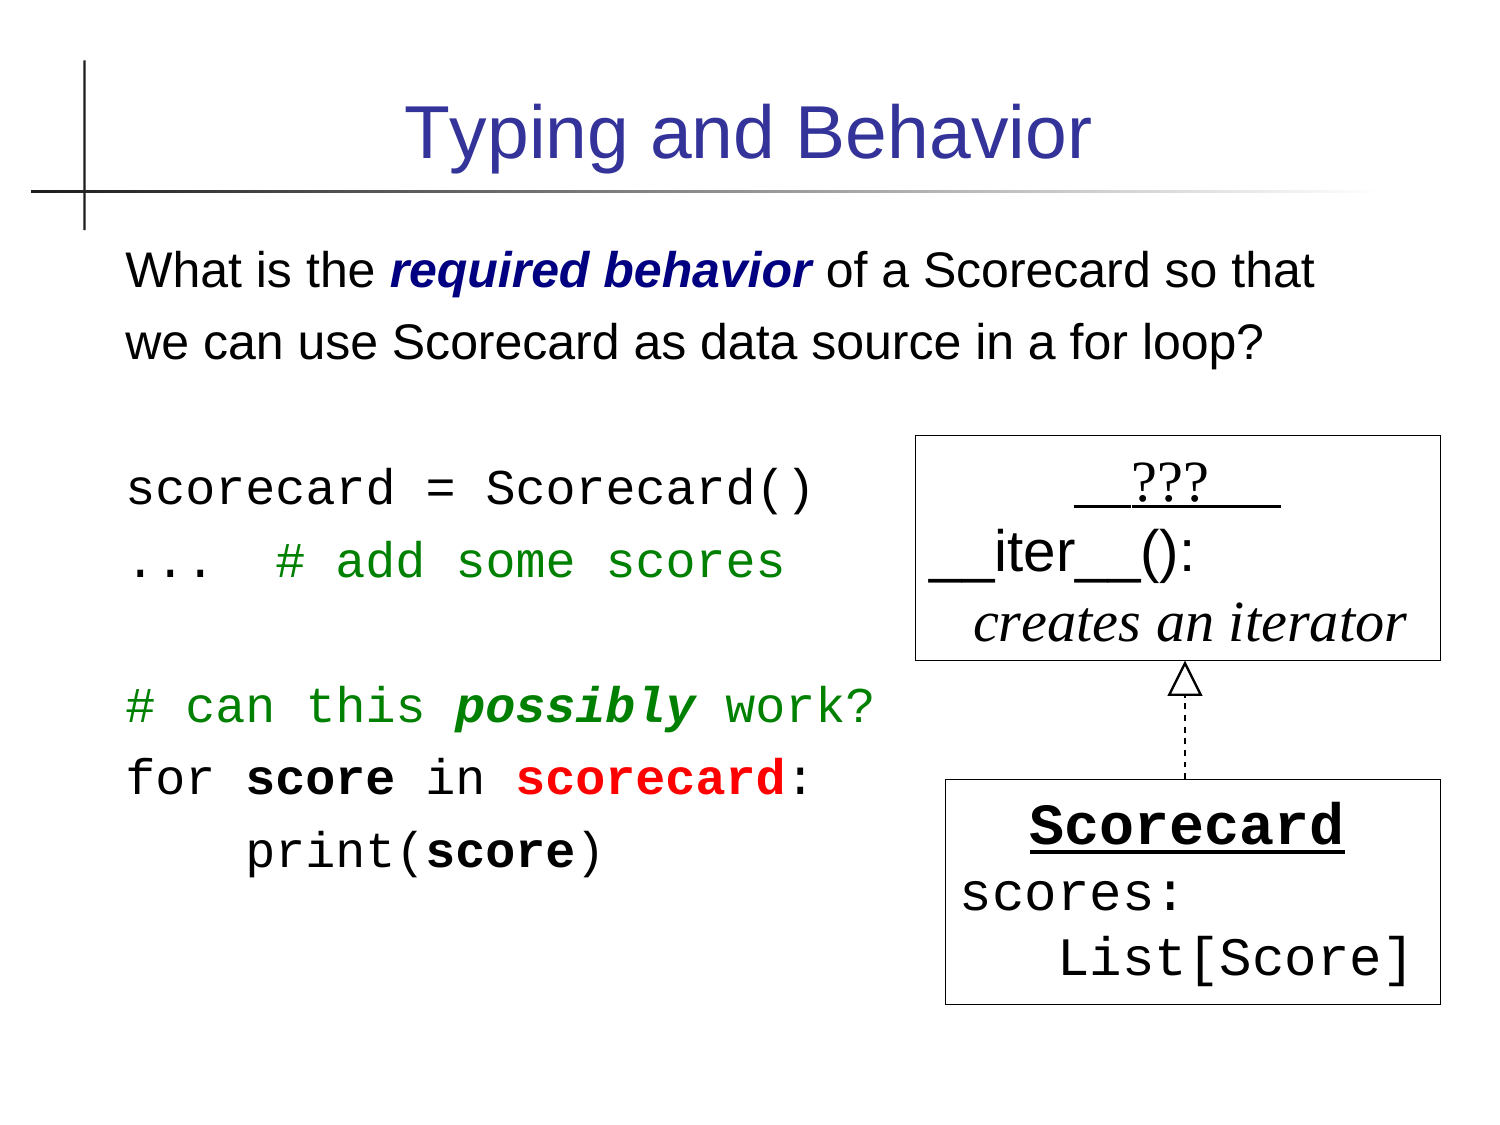

# Typing and Behavior
What is the required behavior of a Scorecard so that
we can use Scorecard as data source in a for loop?
scorecard = Scorecard()
... # add some scores
# can this possibly work?
for score in scorecard:
 print(score)
 ???
__iter__():
 creates an iterator
 Scorecard
scores:
 List[Score]